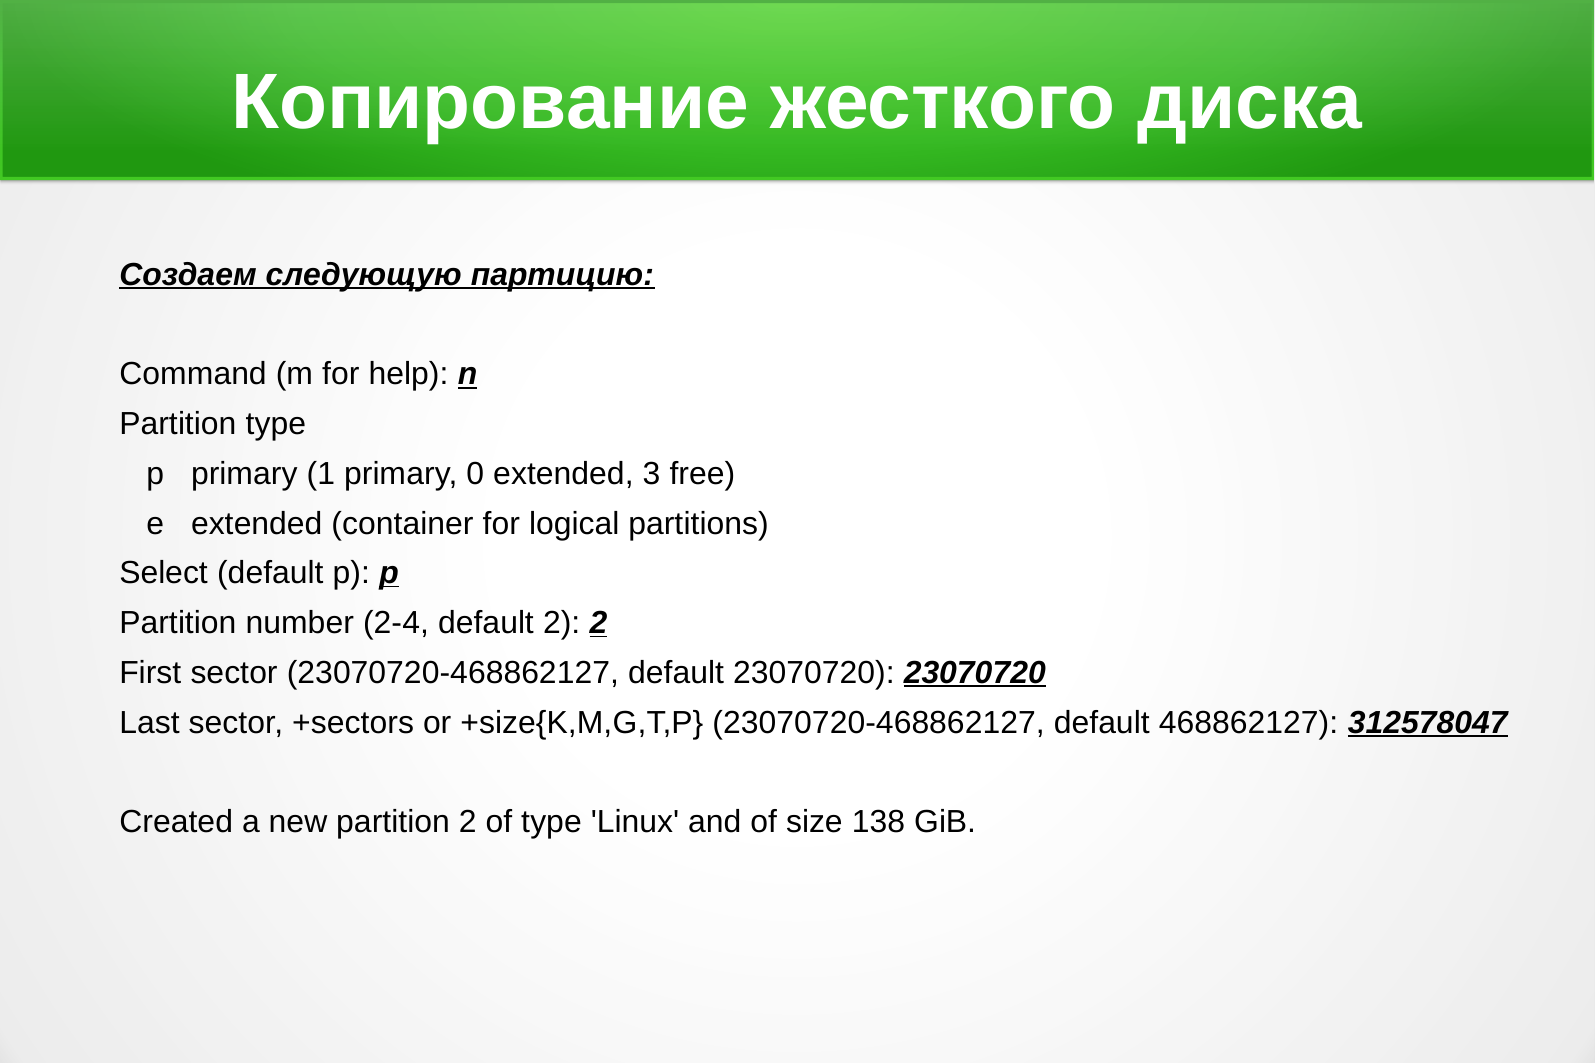

# Копирование жесткого диска
Создаем следующую партицию:
Command (m for help): n
Partition type
 p primary (1 primary, 0 extended, 3 free)
 e extended (container for logical partitions)
Select (default p): p
Partition number (2-4, default 2): 2
First sector (23070720-468862127, default 23070720): 23070720
Last sector, +sectors or +size{K,M,G,T,P} (23070720-468862127, default 468862127): 312578047
Created a new partition 2 of type 'Linux' and of size 138 GiB.